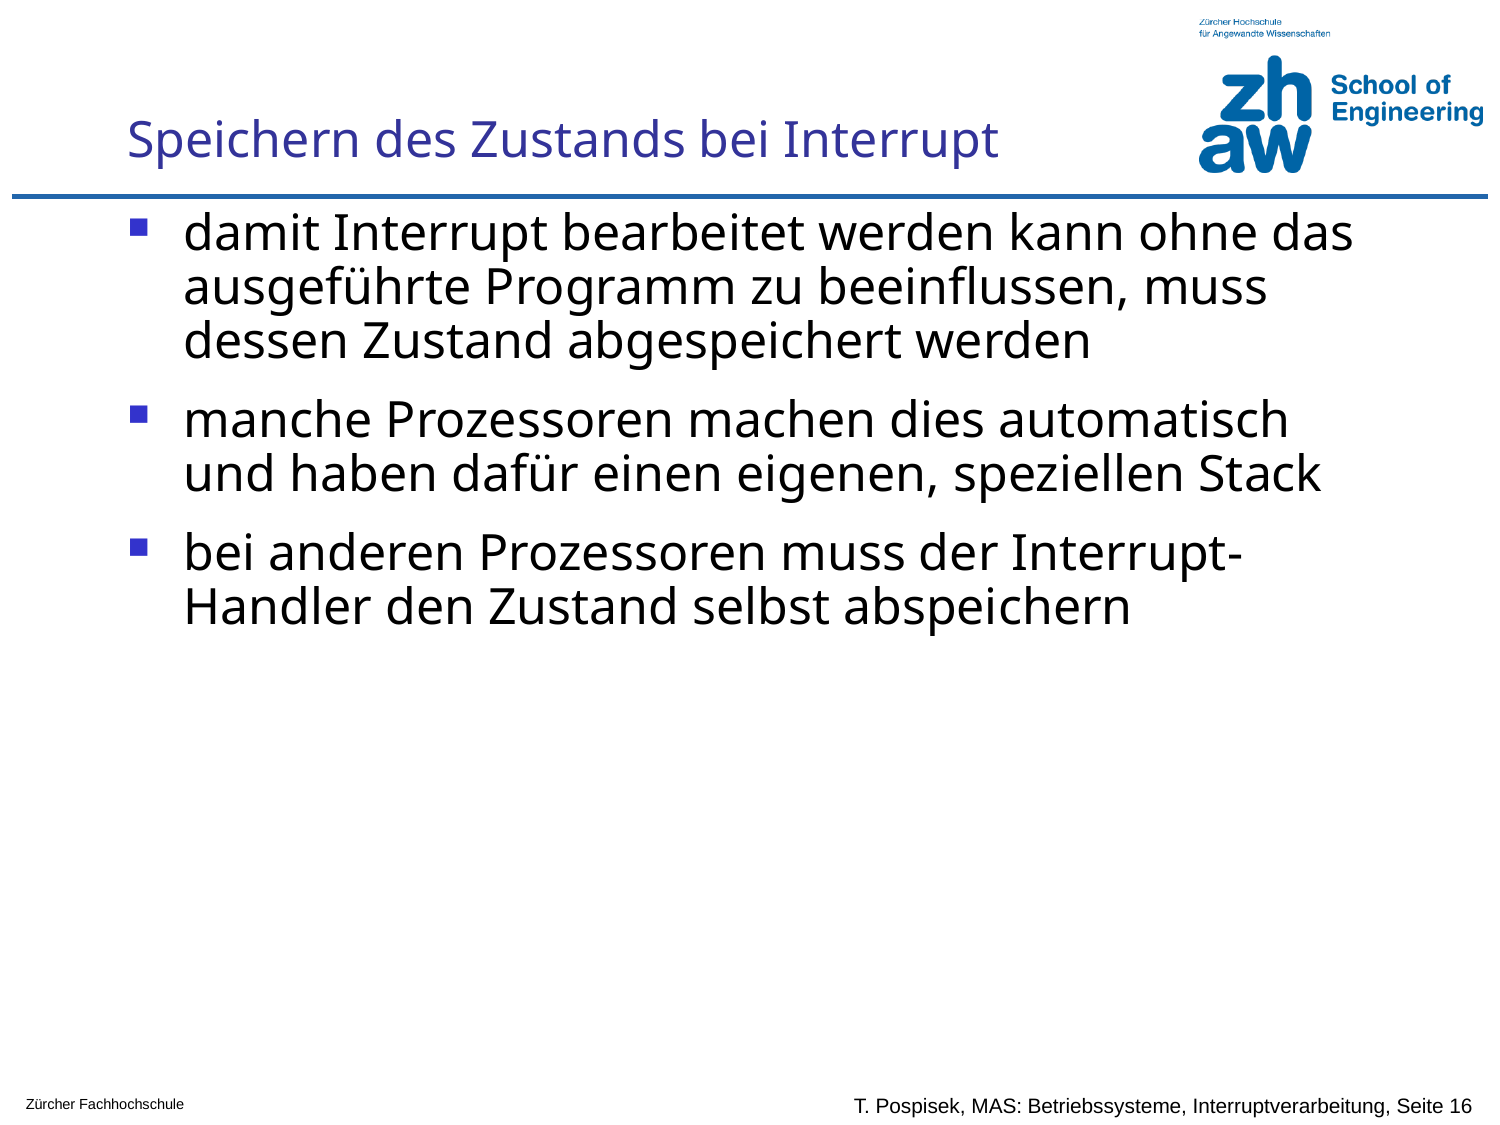

# Speichern des Zustands bei Interrupt
damit Interrupt bearbeitet werden kann ohne das ausgeführte Programm zu beeinflussen, muss dessen Zustand abgespeichert werden
manche Prozessoren machen dies automatisch und haben dafür einen eigenen, speziellen Stack
bei anderen Prozessoren muss der Interrupt-Handler den Zustand selbst abspeichern